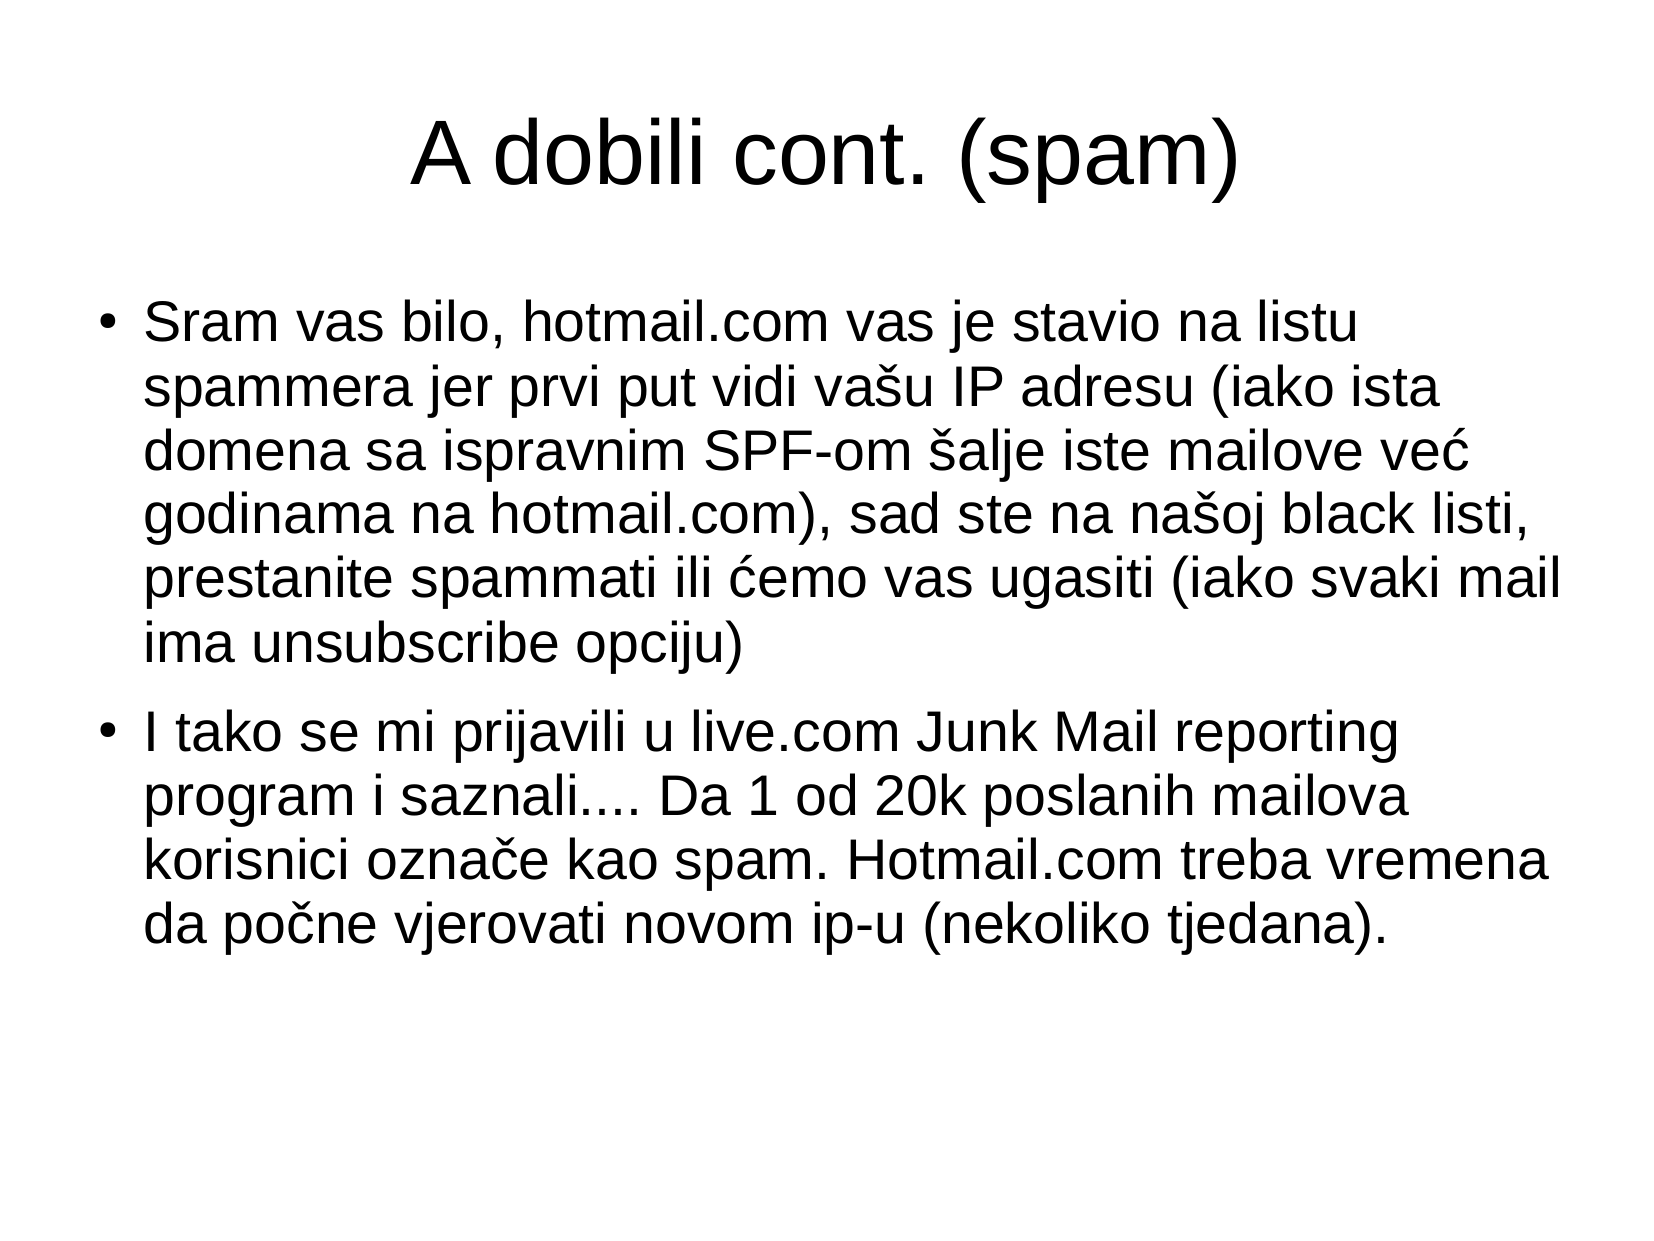

# A dobili cont. (spam)
Sram vas bilo, hotmail.com vas je stavio na listu spammera jer prvi put vidi vašu IP adresu (iako ista domena sa ispravnim SPF-om šalje iste mailove već godinama na hotmail.com), sad ste na našoj black listi, prestanite spammati ili ćemo vas ugasiti (iako svaki mail ima unsubscribe opciju)
I tako se mi prijavili u live.com Junk Mail reporting program i saznali.... Da 1 od 20k poslanih mailova korisnici označe kao spam. Hotmail.com treba vremena da počne vjerovati novom ip-u (nekoliko tjedana).